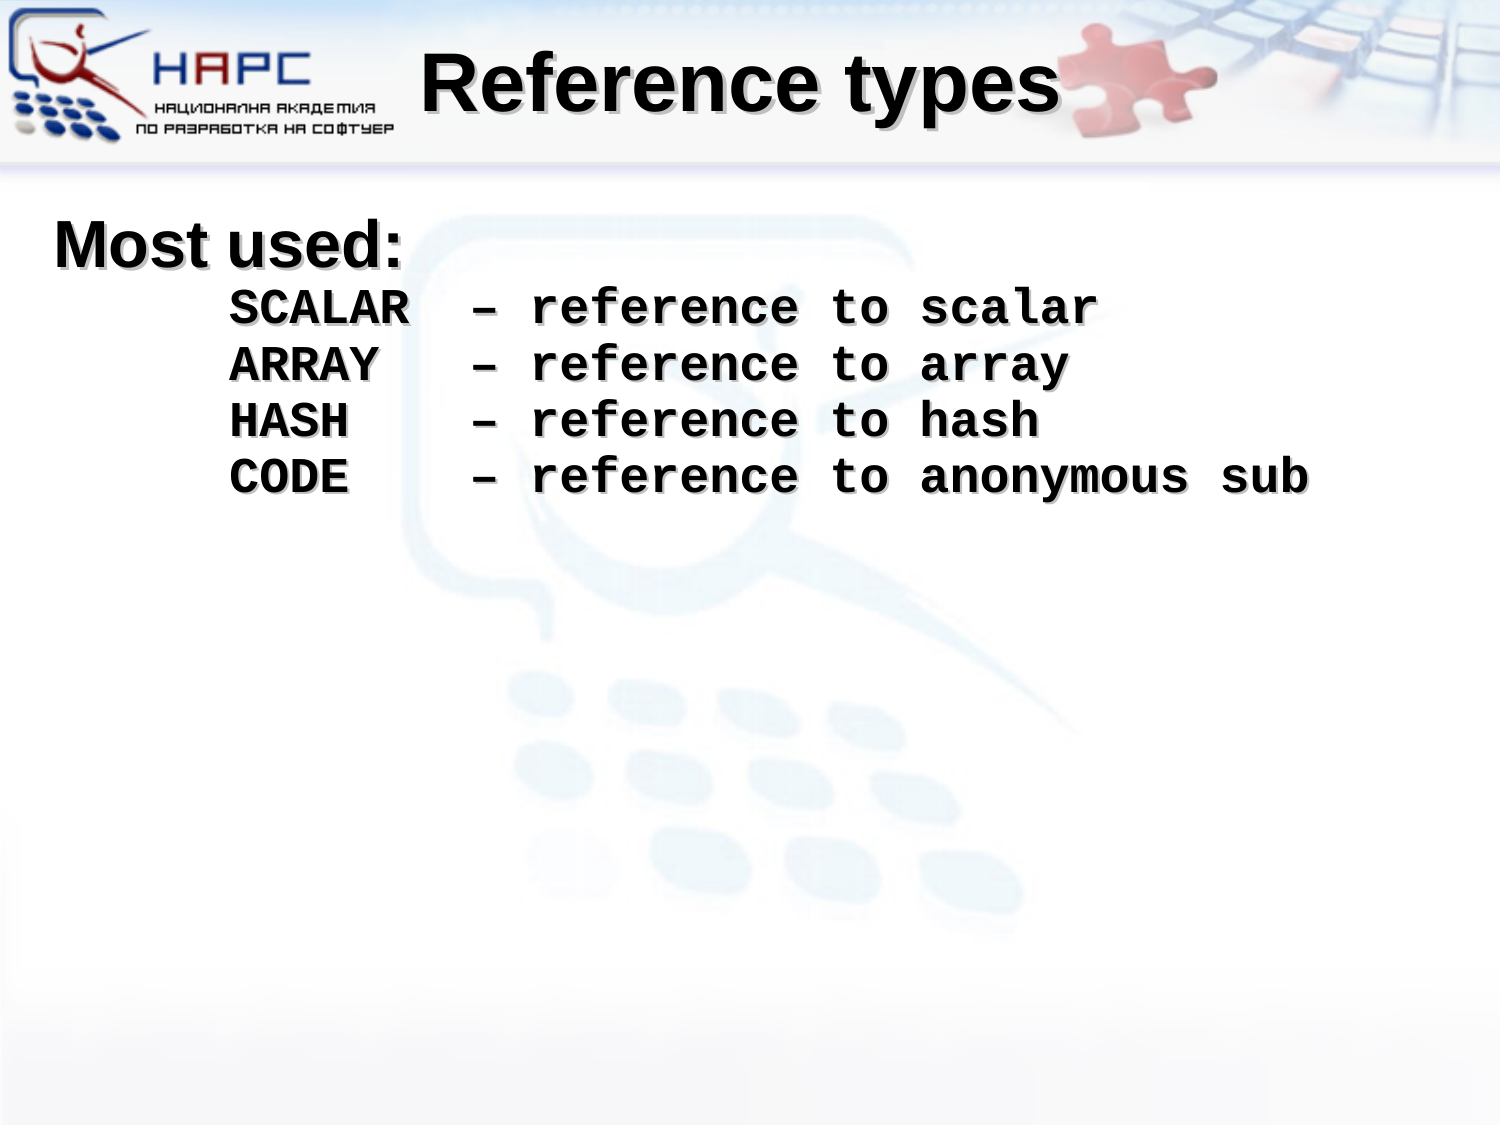

# Reference types
Most used:
 SCALAR – reference to scalar
 ARRAY – reference to array
 HASH – reference to hash
 CODE – reference to anonymous sub